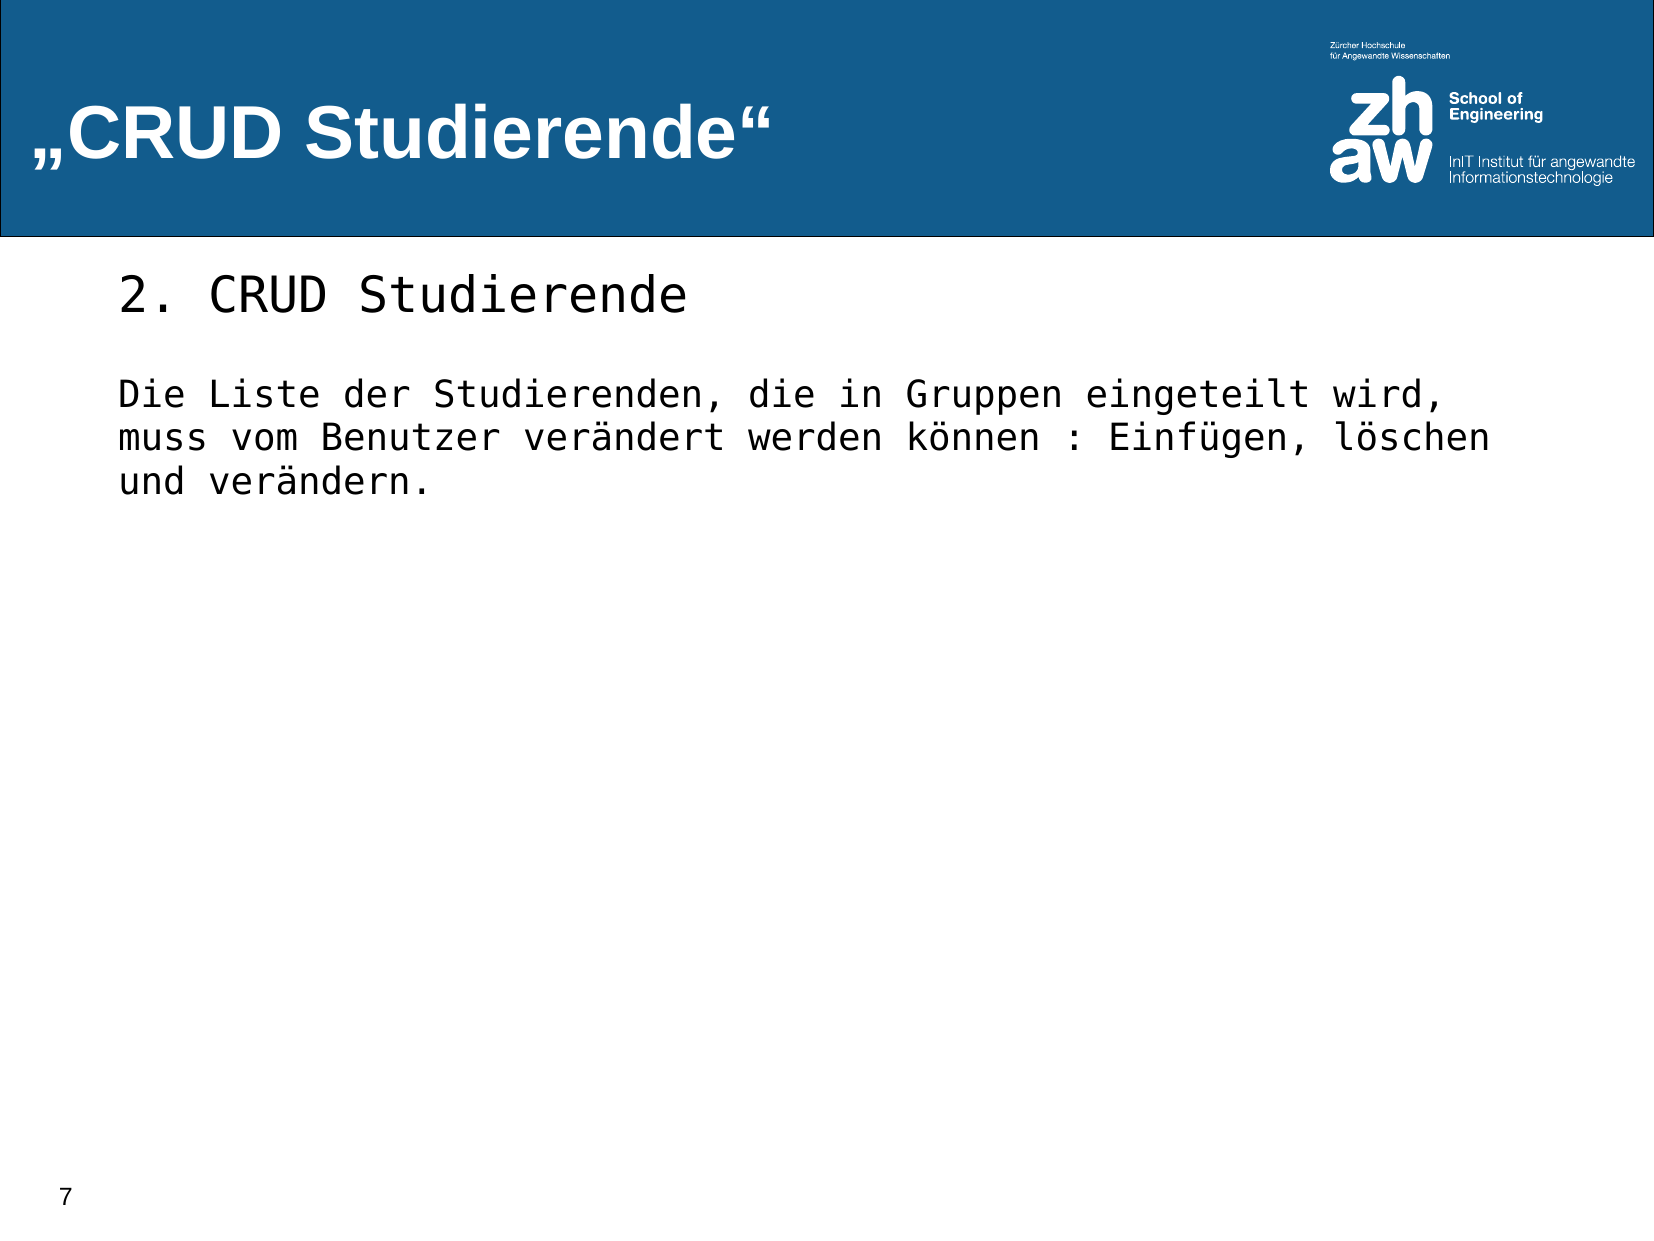

# „CRUD Studierende“
2. CRUD Studierende
Die Liste der Studierenden, die in Gruppen eingeteilt wird, muss vom Benutzer verändert werden können : Einfügen, löschen und verändern.